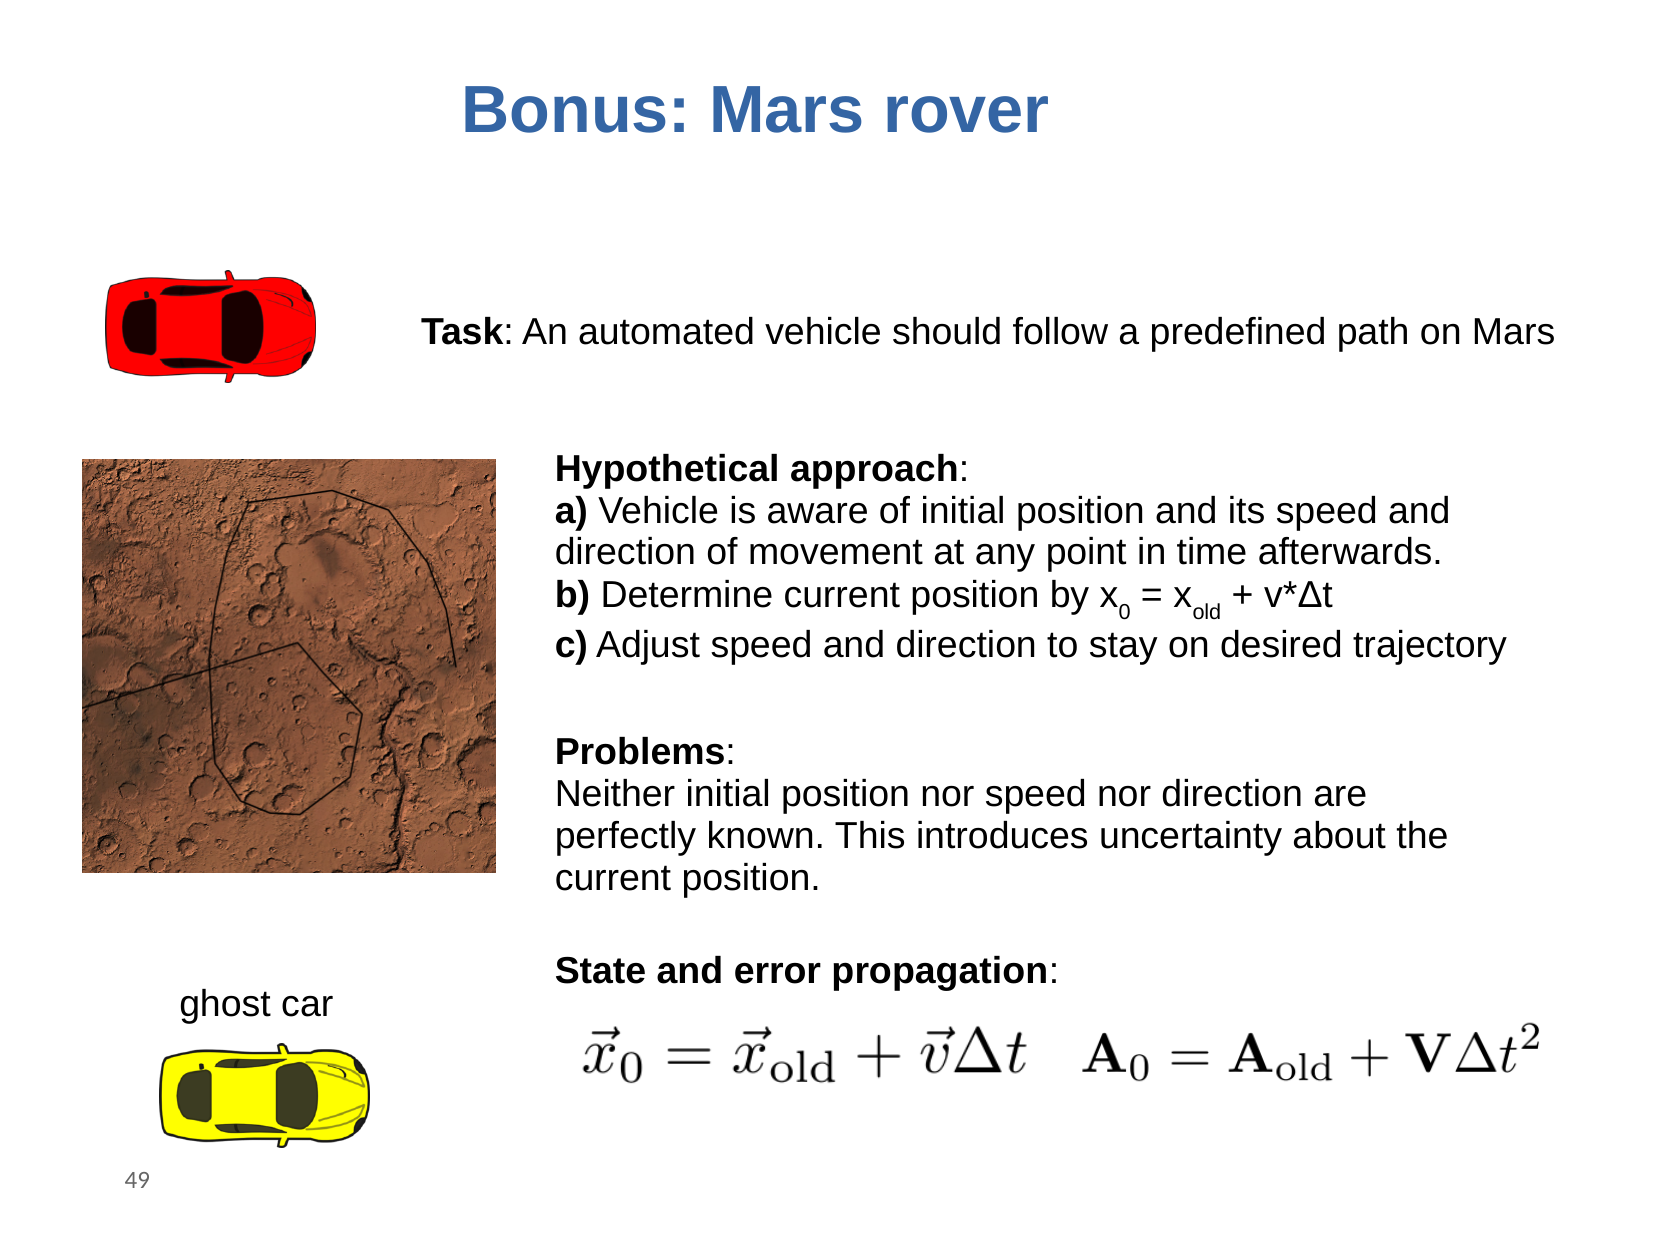

# Bonus: Mars rover
Task: An automated vehicle should follow a predefined path on Mars
Hypothetical approach:
a) Vehicle is aware of initial position and its speed and direction of movement at any point in time afterwards.
b) Determine current position by x0 = xold + v*Δt
c) Adjust speed and direction to stay on desired trajectory
Problems:
Neither initial position nor speed nor direction are perfectly known. This introduces uncertainty about the current position.
State and error propagation:
ghost car
49